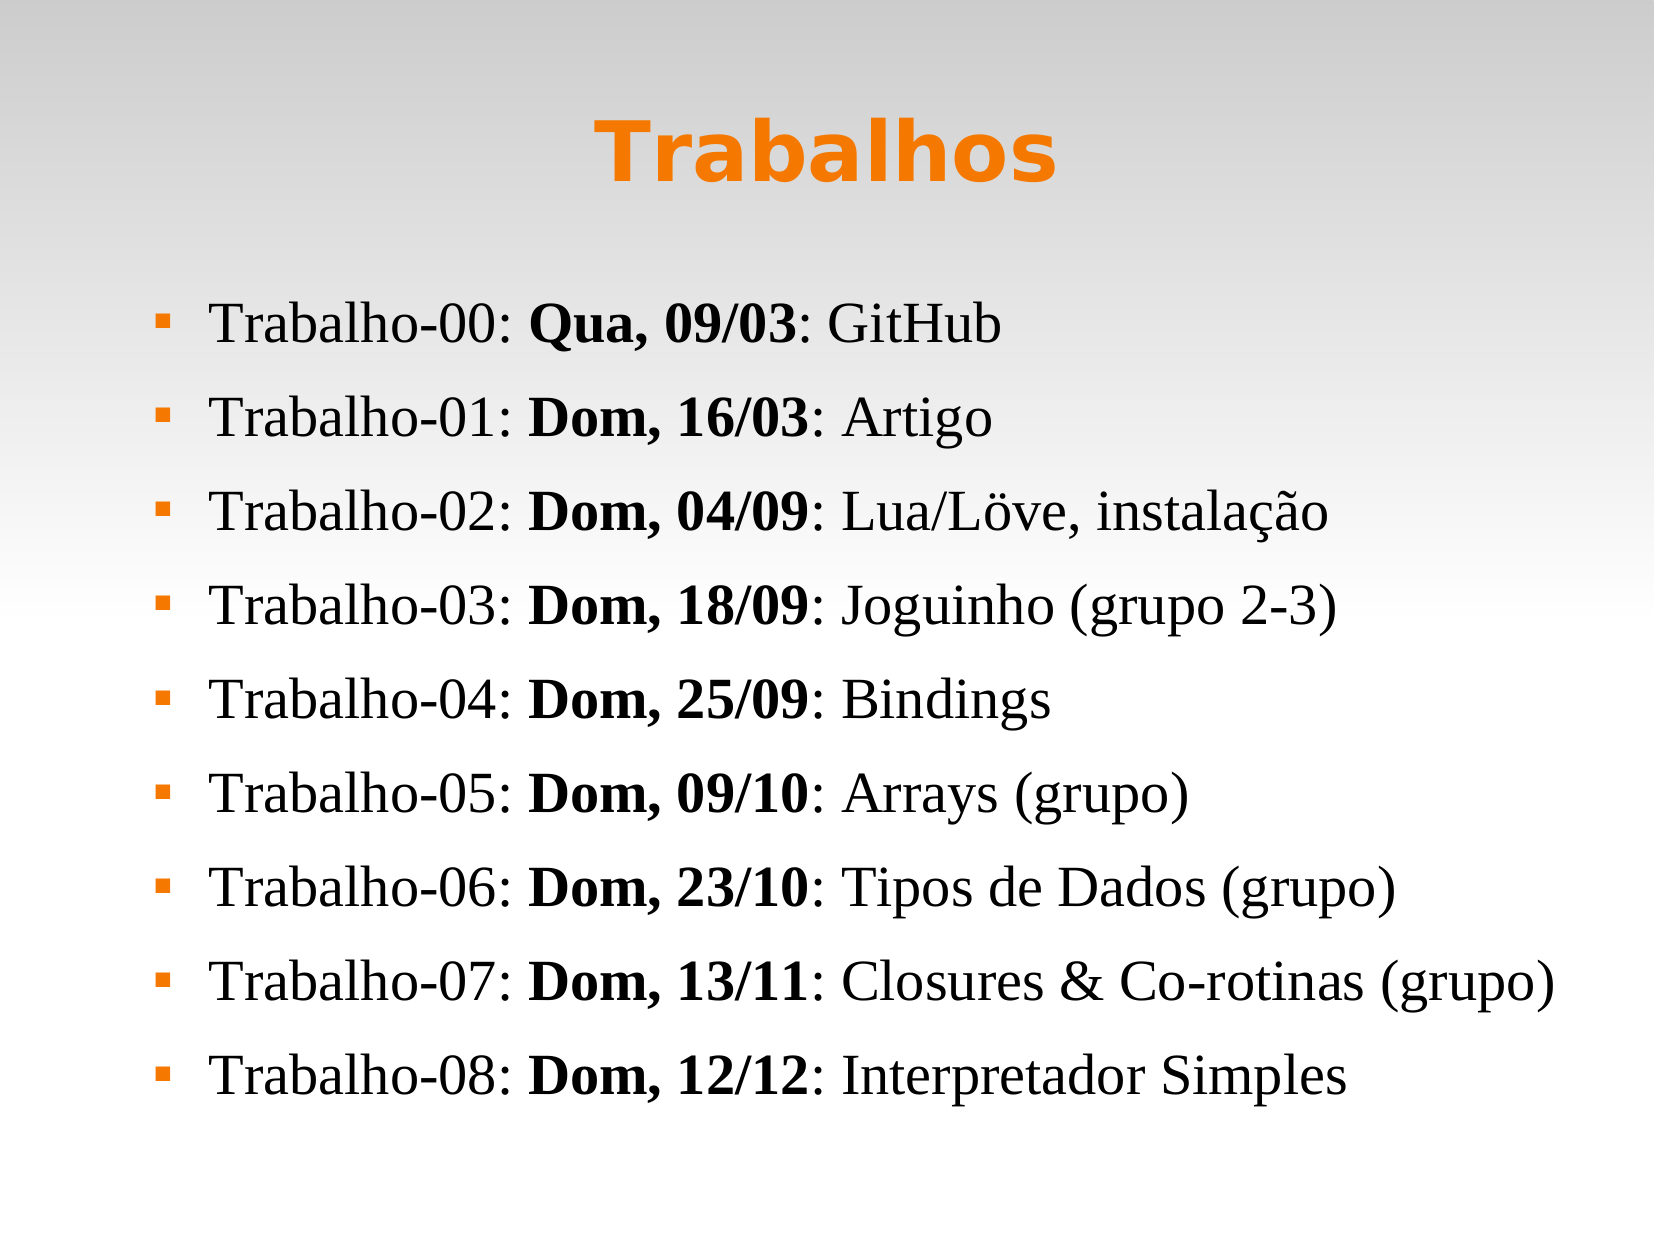

# Trabalhos
Trabalho-00: Qua, 09/03: GitHub
Trabalho-01: Dom, 16/03: Artigo
Trabalho-02: Dom, 04/09: Lua/Löve, instalação
Trabalho-03: Dom, 18/09: Joguinho (grupo 2-3)
Trabalho-04: Dom, 25/09: Bindings
Trabalho-05: Dom, 09/10: Arrays (grupo)
Trabalho-06: Dom, 23/10: Tipos de Dados (grupo)
Trabalho-07: Dom, 13/11: Closures & Co-rotinas (grupo)
Trabalho-08: Dom, 12/12: Interpretador Simples